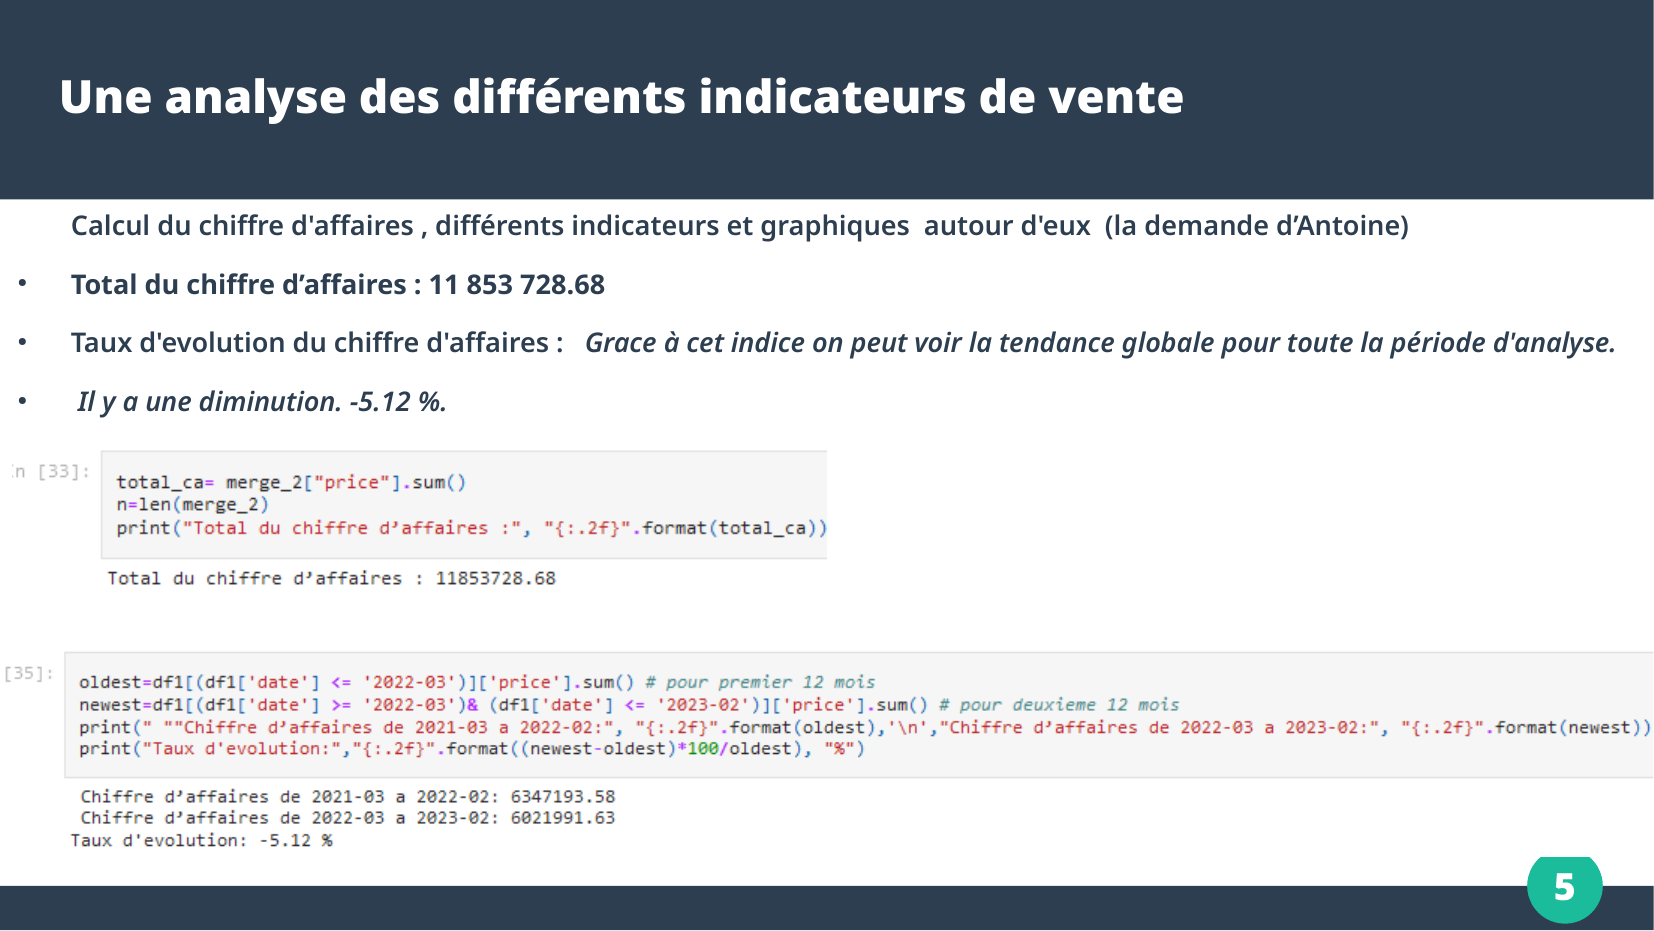

# Une analyse des différents indicateurs de vente
Calcul du chiffre d'affaires , différents indicateurs et graphiques autour d'eux (la demande d’Antoine)
Total du chiffre d’affaires : 11 853 728.68
Taux d'evolution du chiffre d'affaires : Grace à cet indice on peut voir la tendance globale pour toute la période d'analyse.
 Il y a une diminution. -5.12 %.